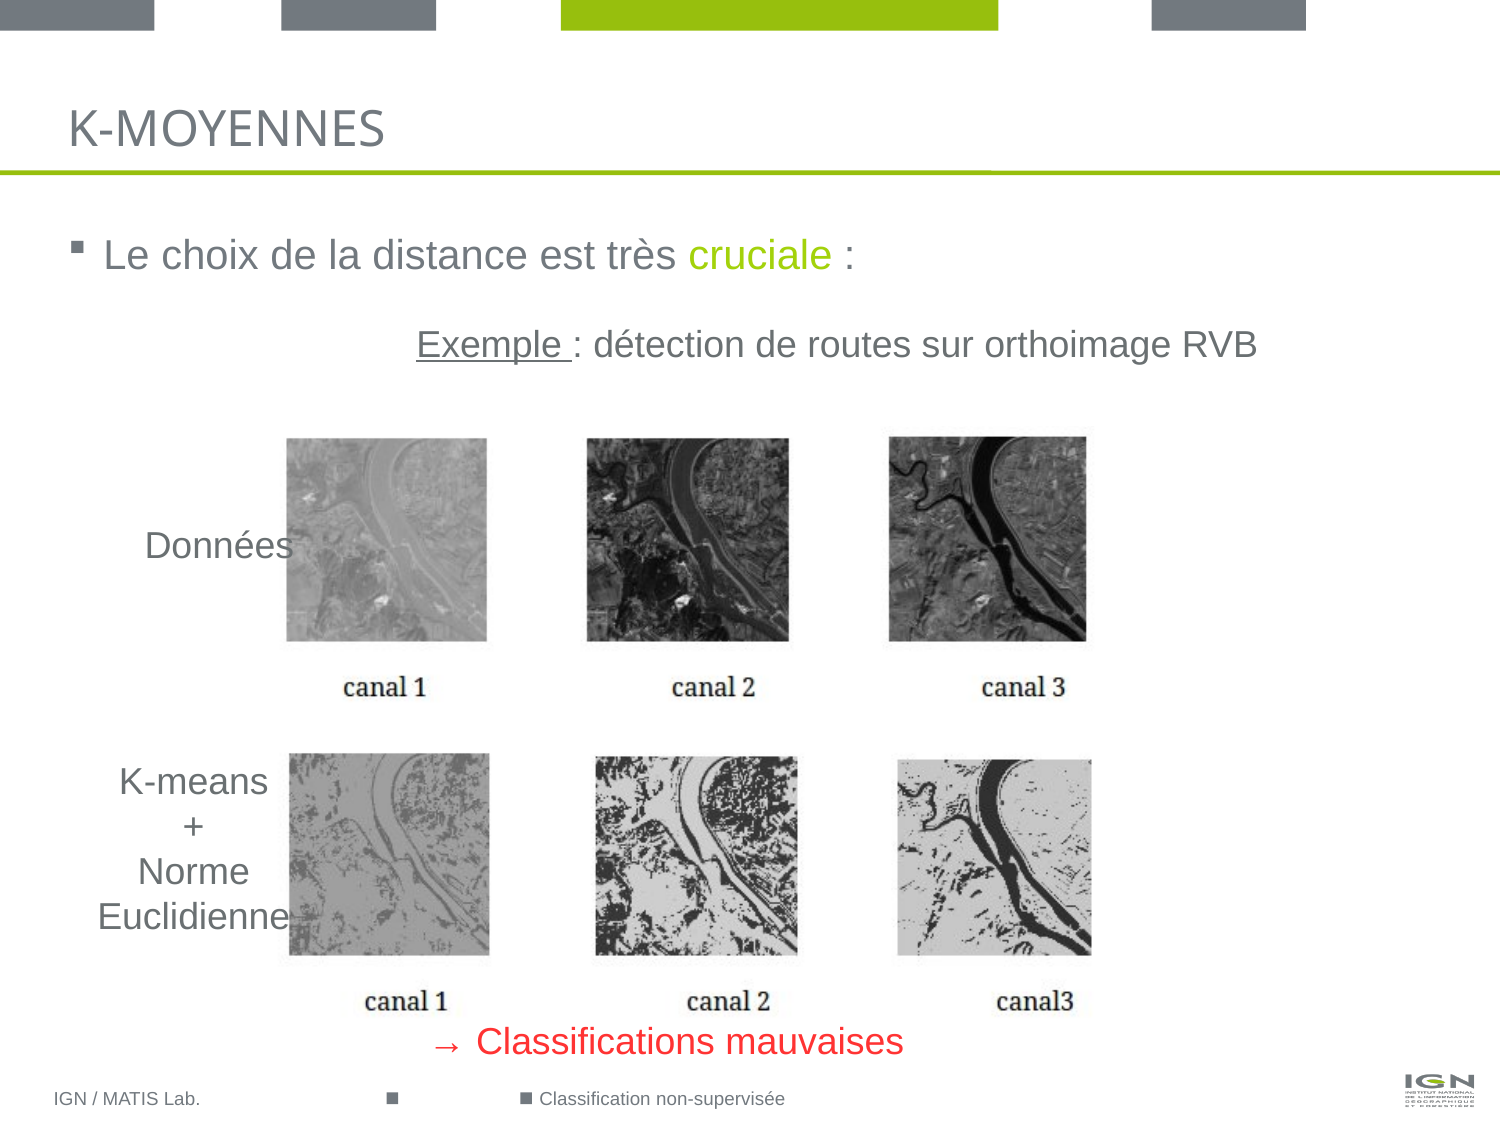

K-MOYENNES
Le choix de la distance est très cruciale :
Exemple : détection de routes sur orthoimage RVB
Données
K-means
+
Norme
Euclidienne
→ Classifications mauvaises
IGN / MATIS Lab.
Classification non-supervisée